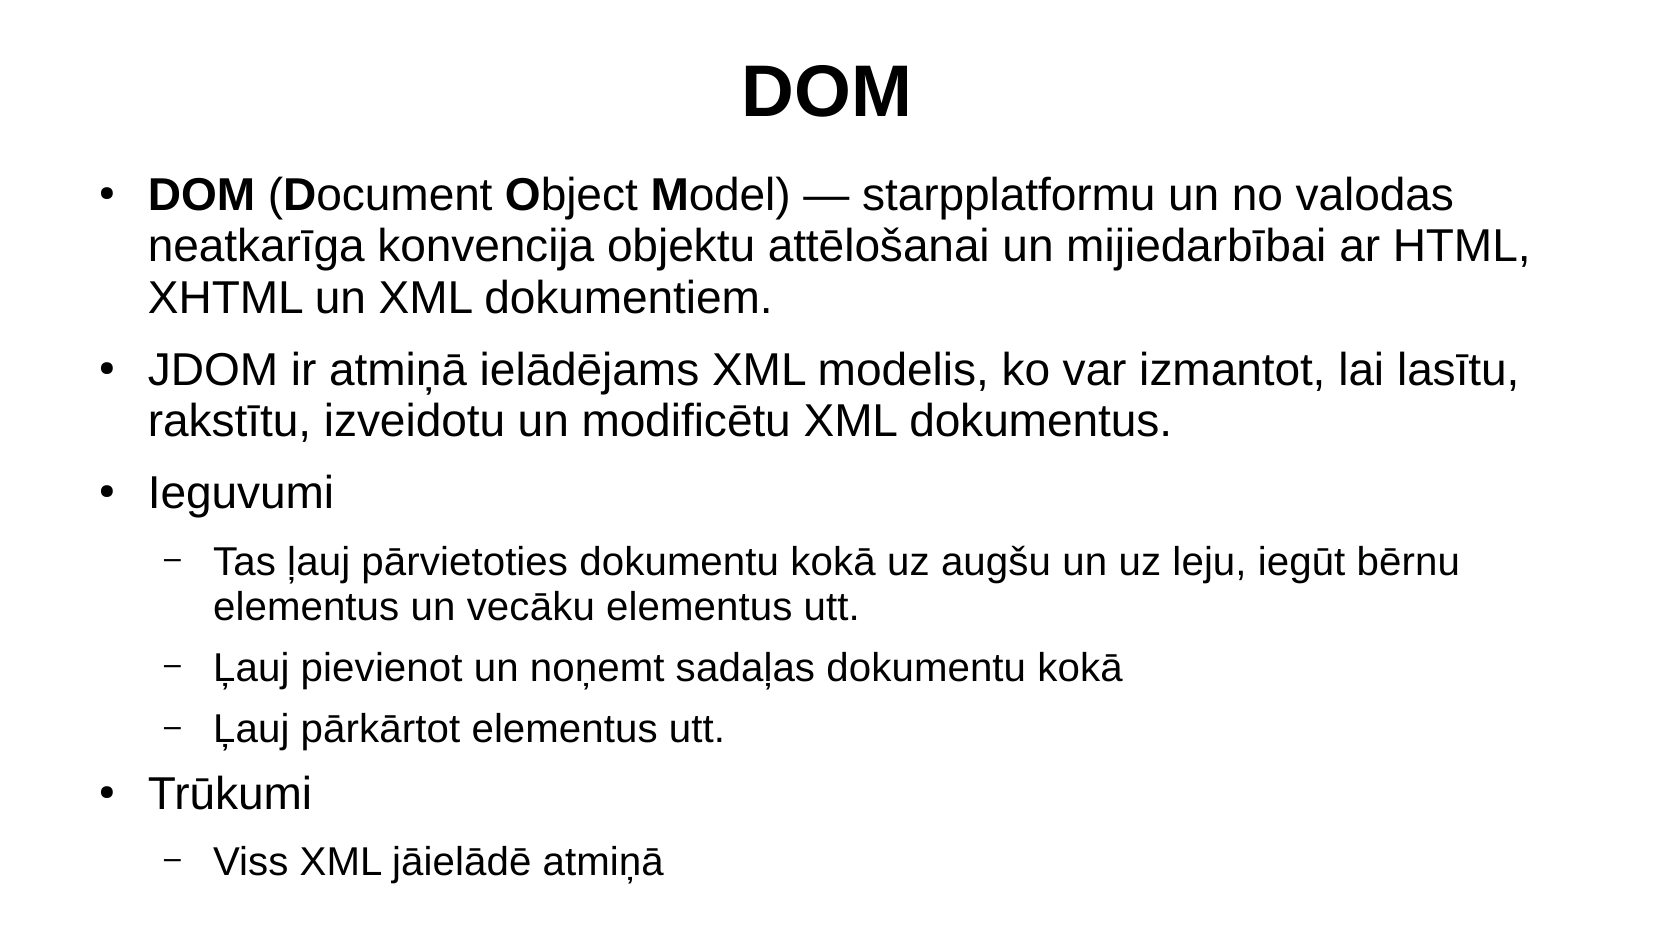

# DOM
DOM (Document Object Model) — starpplatformu un no valodas neatkarīga konvencija objektu attēlošanai un mijiedarbībai ar HTML, XHTML un XML dokumentiem.
JDOM ir atmiņā ielādējams XML modelis, ko var izmantot, lai lasītu, rakstītu, izveidotu un modificētu XML dokumentus.
Ieguvumi
Tas ļauj pārvietoties dokumentu kokā uz augšu un uz leju, iegūt bērnu elementus un vecāku elementus utt.
Ļauj pievienot un noņemt sadaļas dokumentu kokā
Ļauj pārkārtot elementus utt.
Trūkumi
Viss XML jāielādē atmiņā